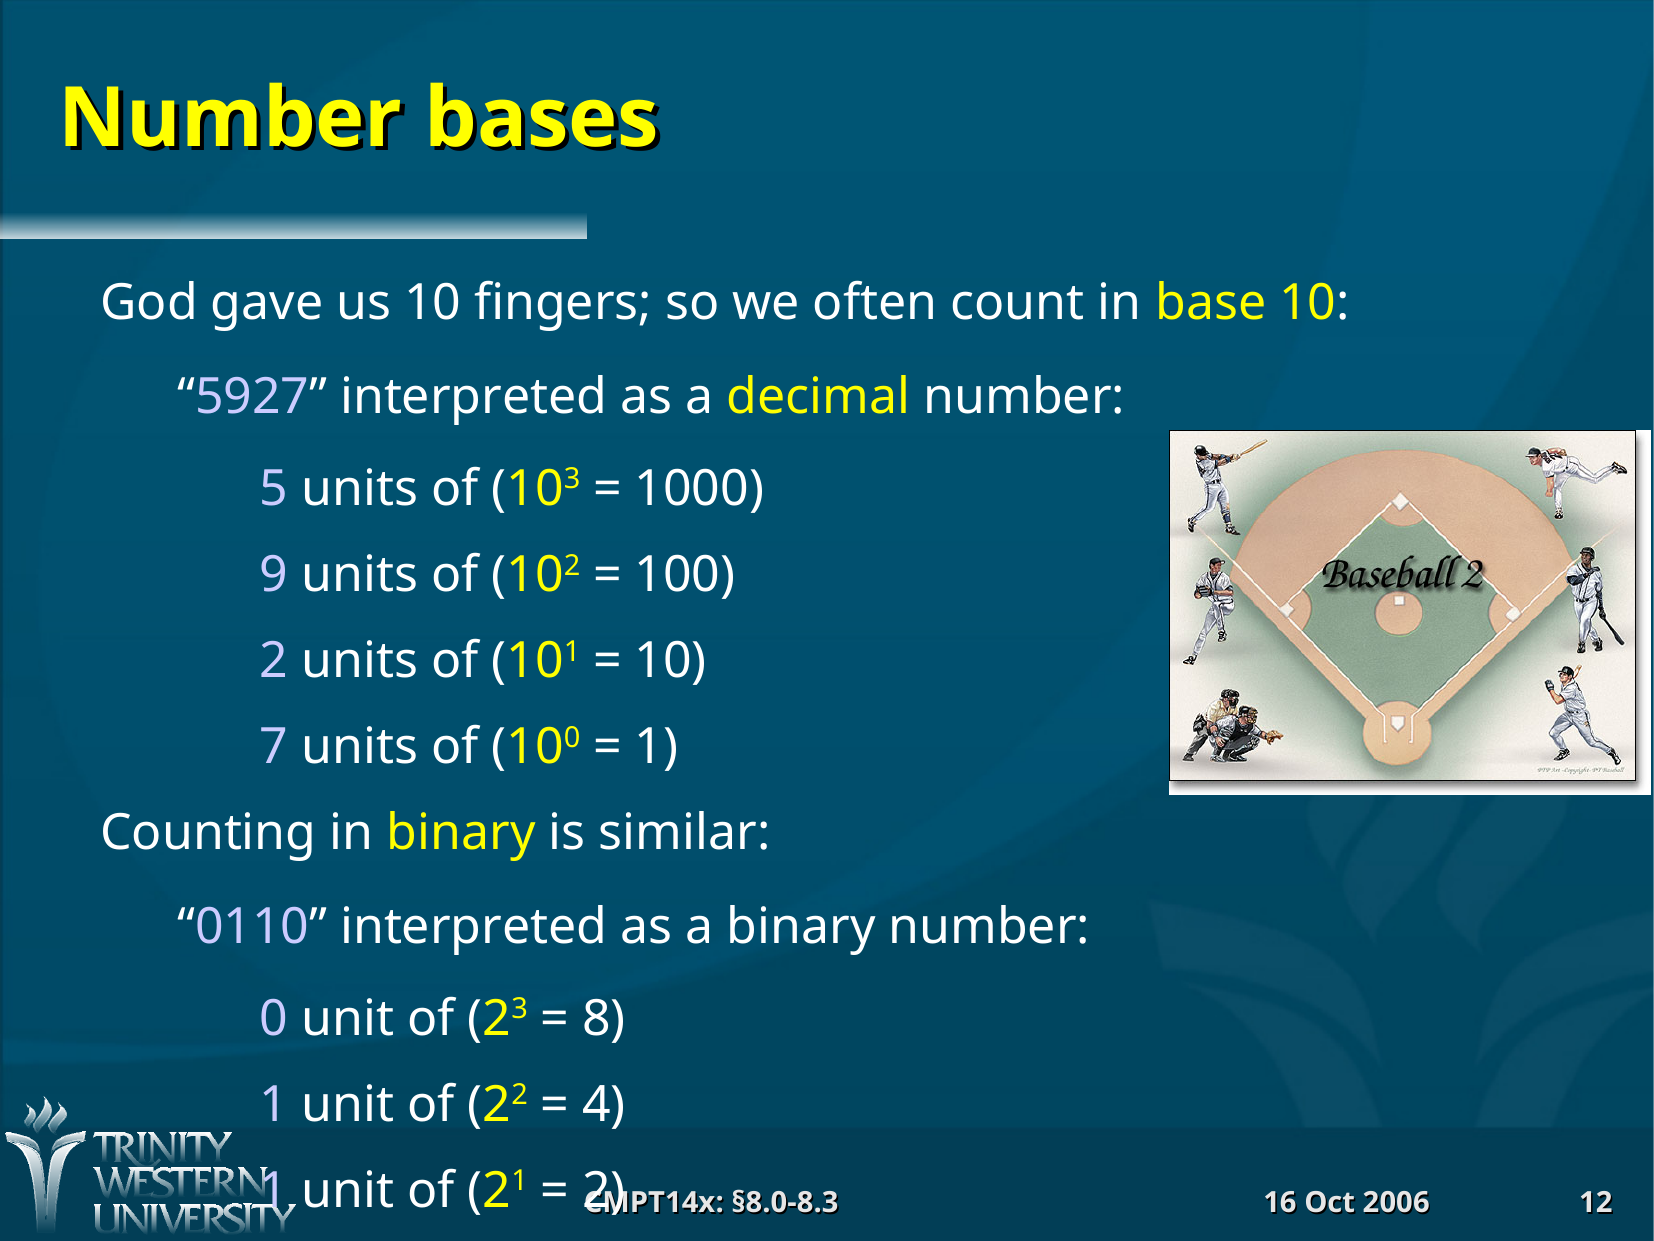

Number bases
# God gave us 10 fingers; so we often count in base 10:
“5927” interpreted as a decimal number:
5 units of (103 = 1000)
9 units of (102 = 100)
2 units of (101 = 10)
7 units of (100 = 1)
Counting in binary is similar:
“0110” interpreted as a binary number:
0 unit of (23 = 8)
1 unit of (22 = 4)
1 unit of (21 = 2)
0 unit of (20 = 1)
CMPT14x: §8.0-8.3
16 Oct 2006
12